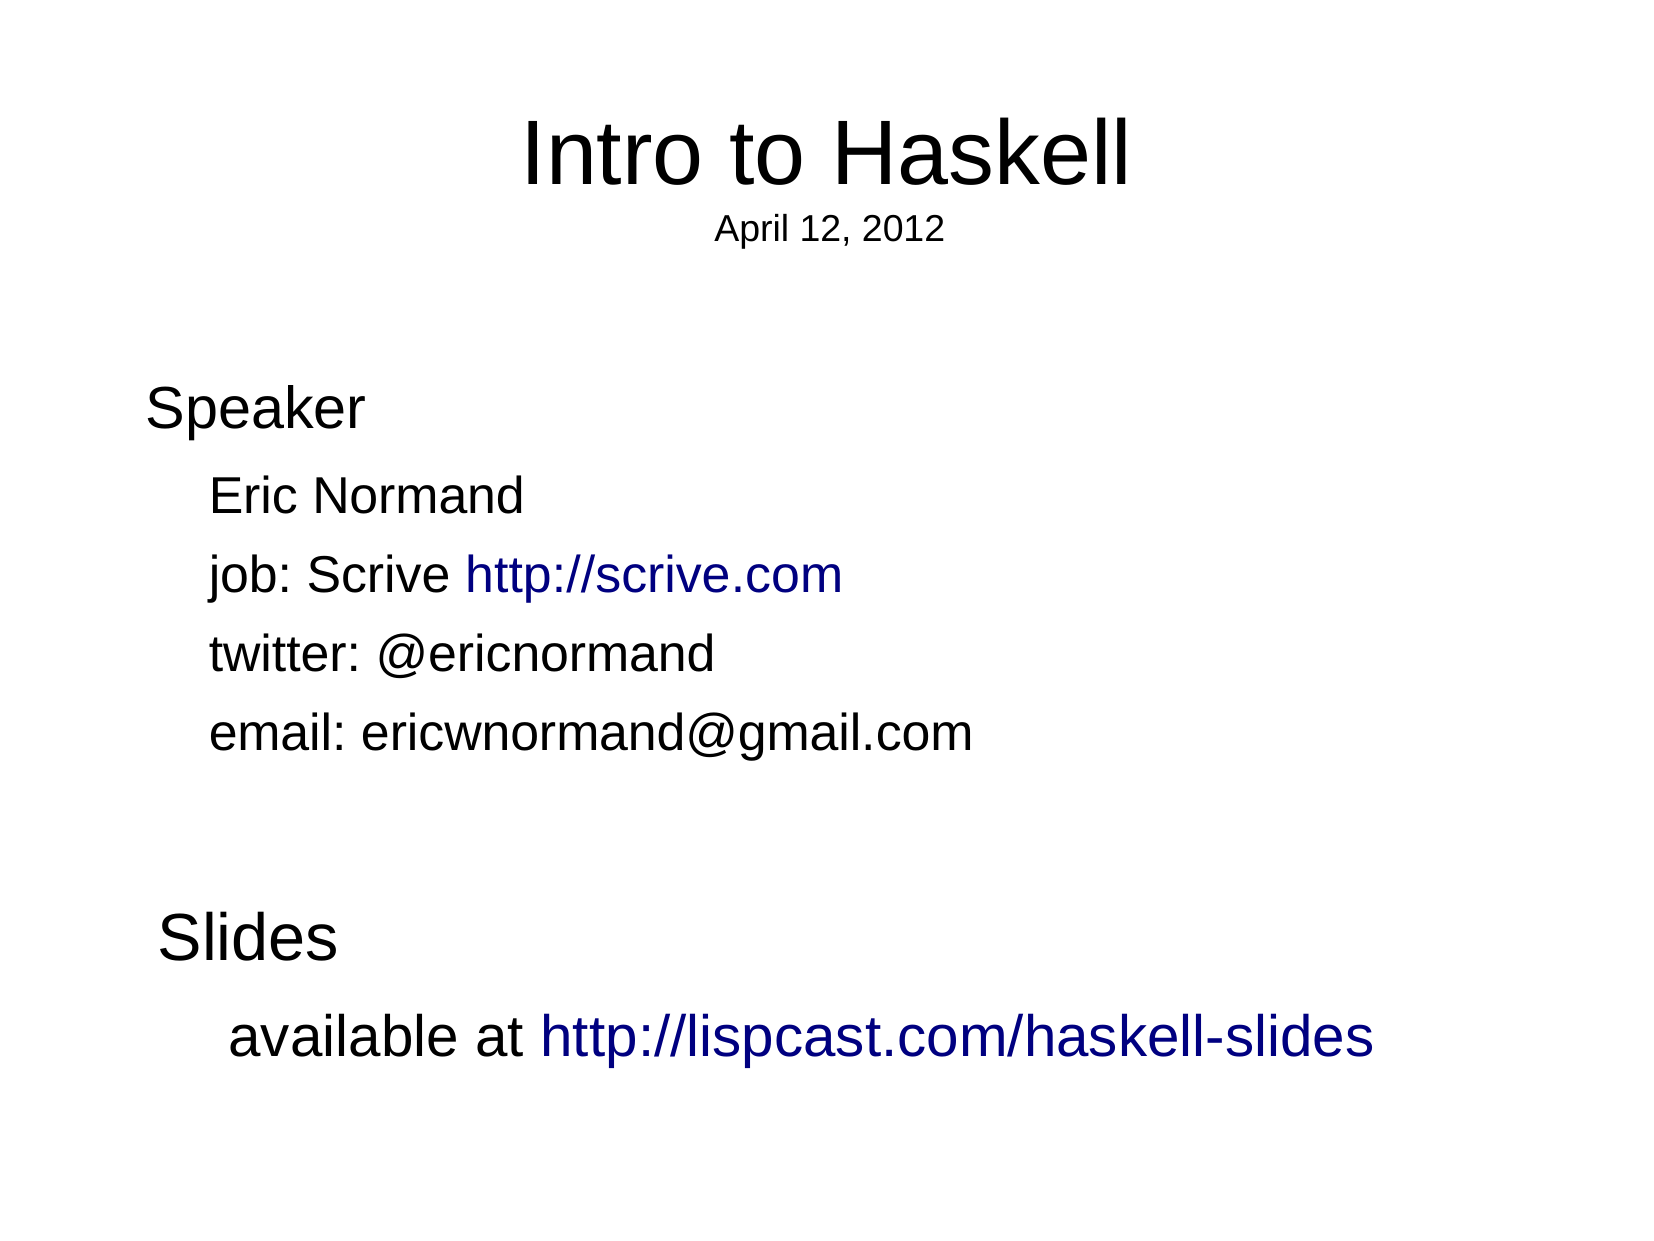

Intro to Haskell
April 12, 2012
# Speaker
Eric Normand
job: Scrive http://scrive.com
twitter: @ericnormand
email: ericwnormand@gmail.com
Slides
available at http://lispcast.com/haskell-slides